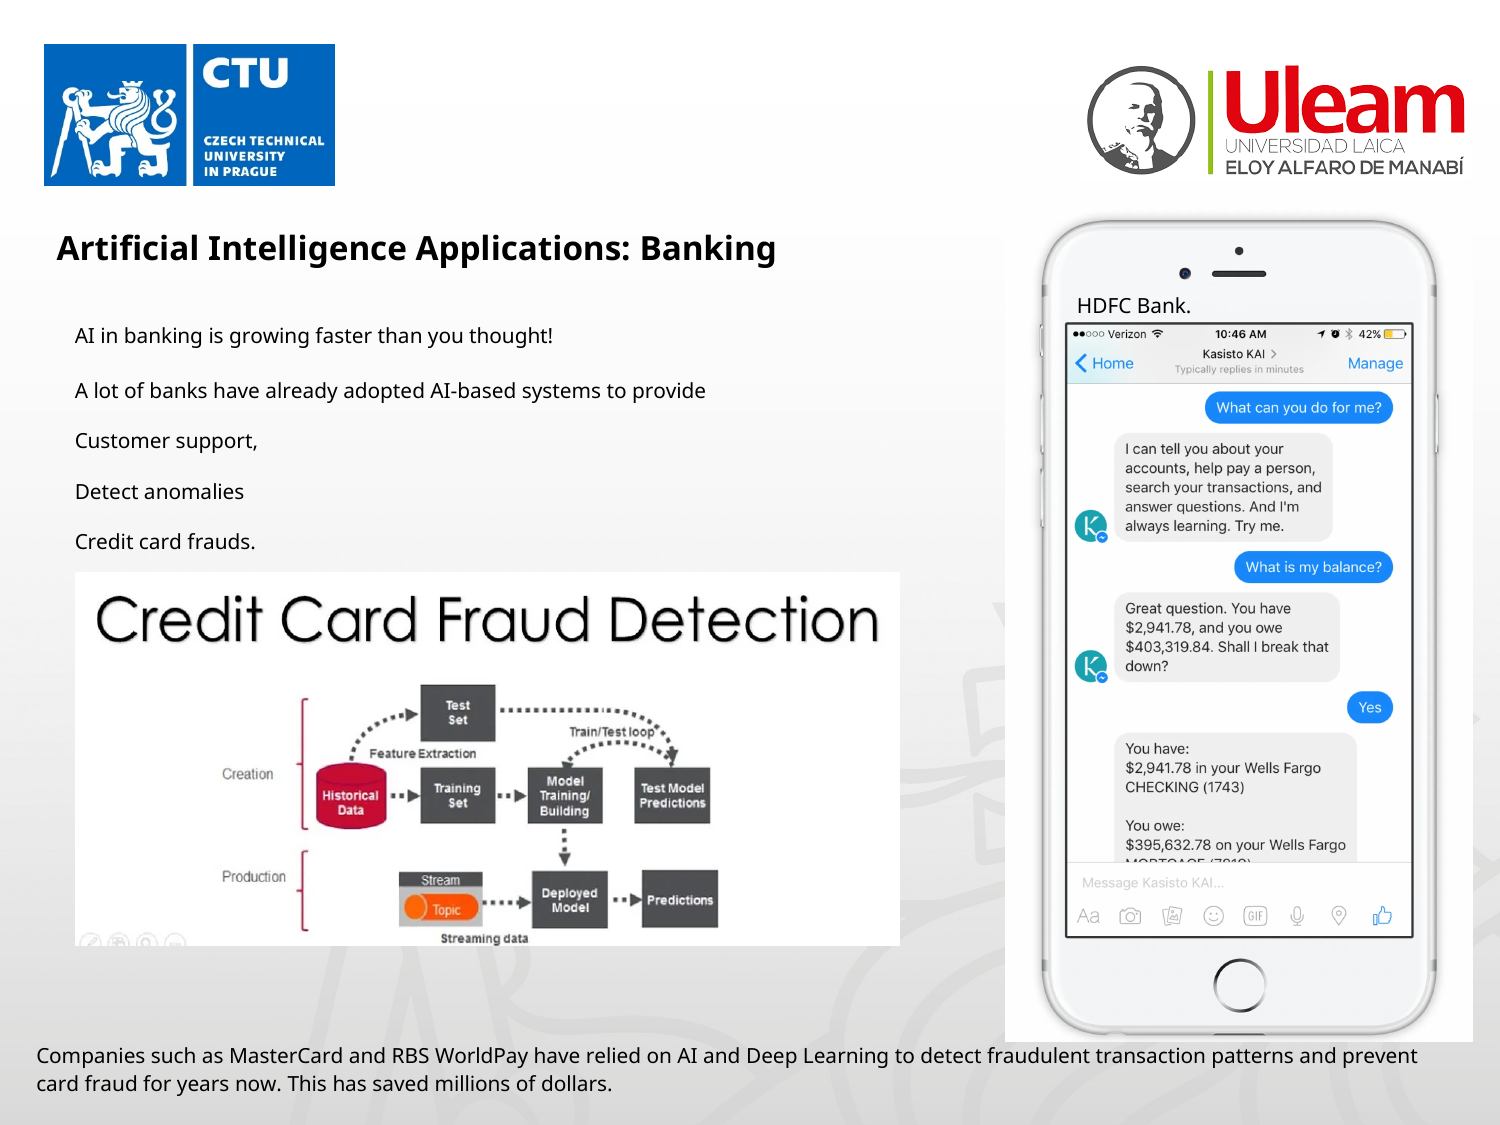

Artificial Intelligence Applications: Banking
HDFC Bank.
AI in banking is growing faster than you thought!
A lot of banks have already adopted AI-based systems to provide
Customer support,
Detect anomalies
Credit card frauds.
Companies such as MasterCard and RBS WorldPay have relied on AI and Deep Learning to detect fraudulent transaction patterns and prevent card fraud for years now. This has saved millions of dollars.